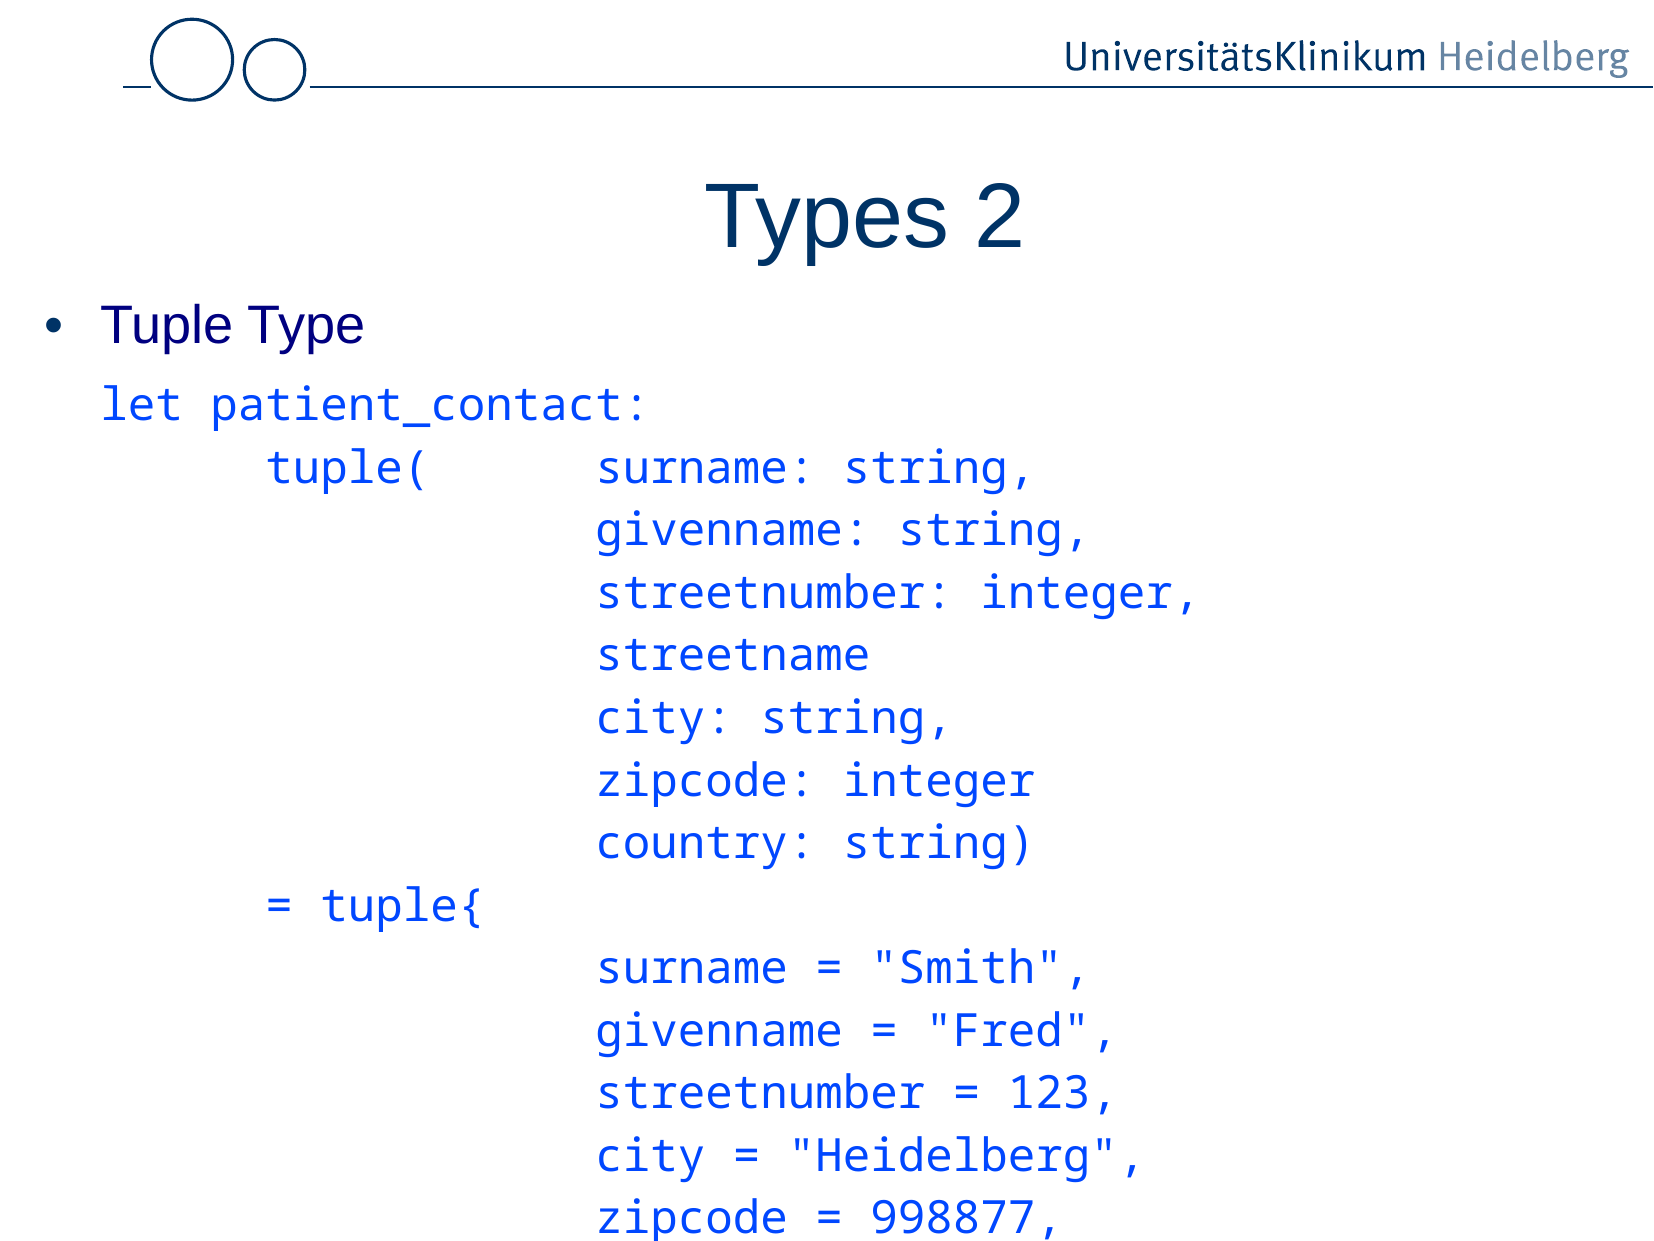

# Types 2
Tuple Type
let patient_contact:
 tuple( surname: string,
 givenname: string,
 streetnumber: integer,
 streetname
 city: string,
 zipcode: integer
 country: string)
 = tuple{
 surname = "Smith",
 givenname = "Fred",
 streetnumber = 123,
 city = "Heidelberg",
 zipcode = 998877,
 country = "Germany"}